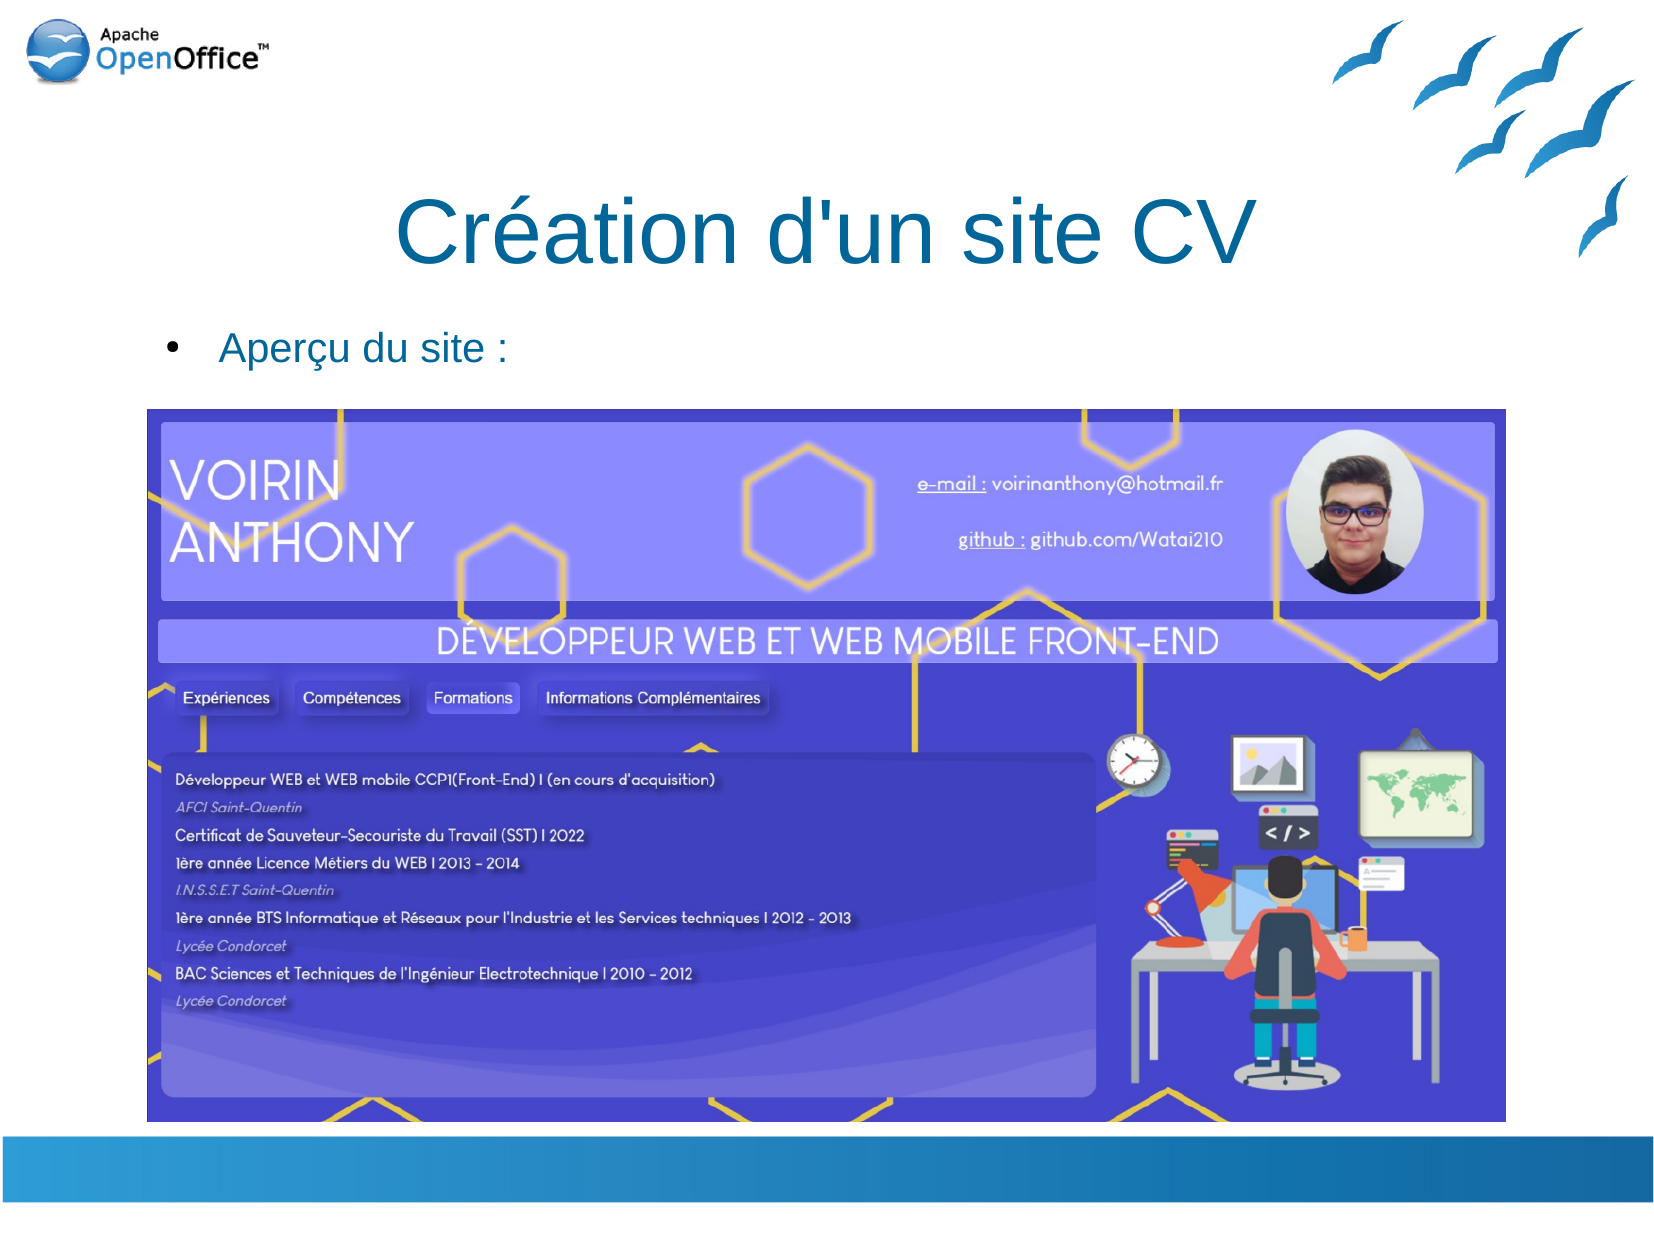

# Création d'un site CV
Aperçu du site :